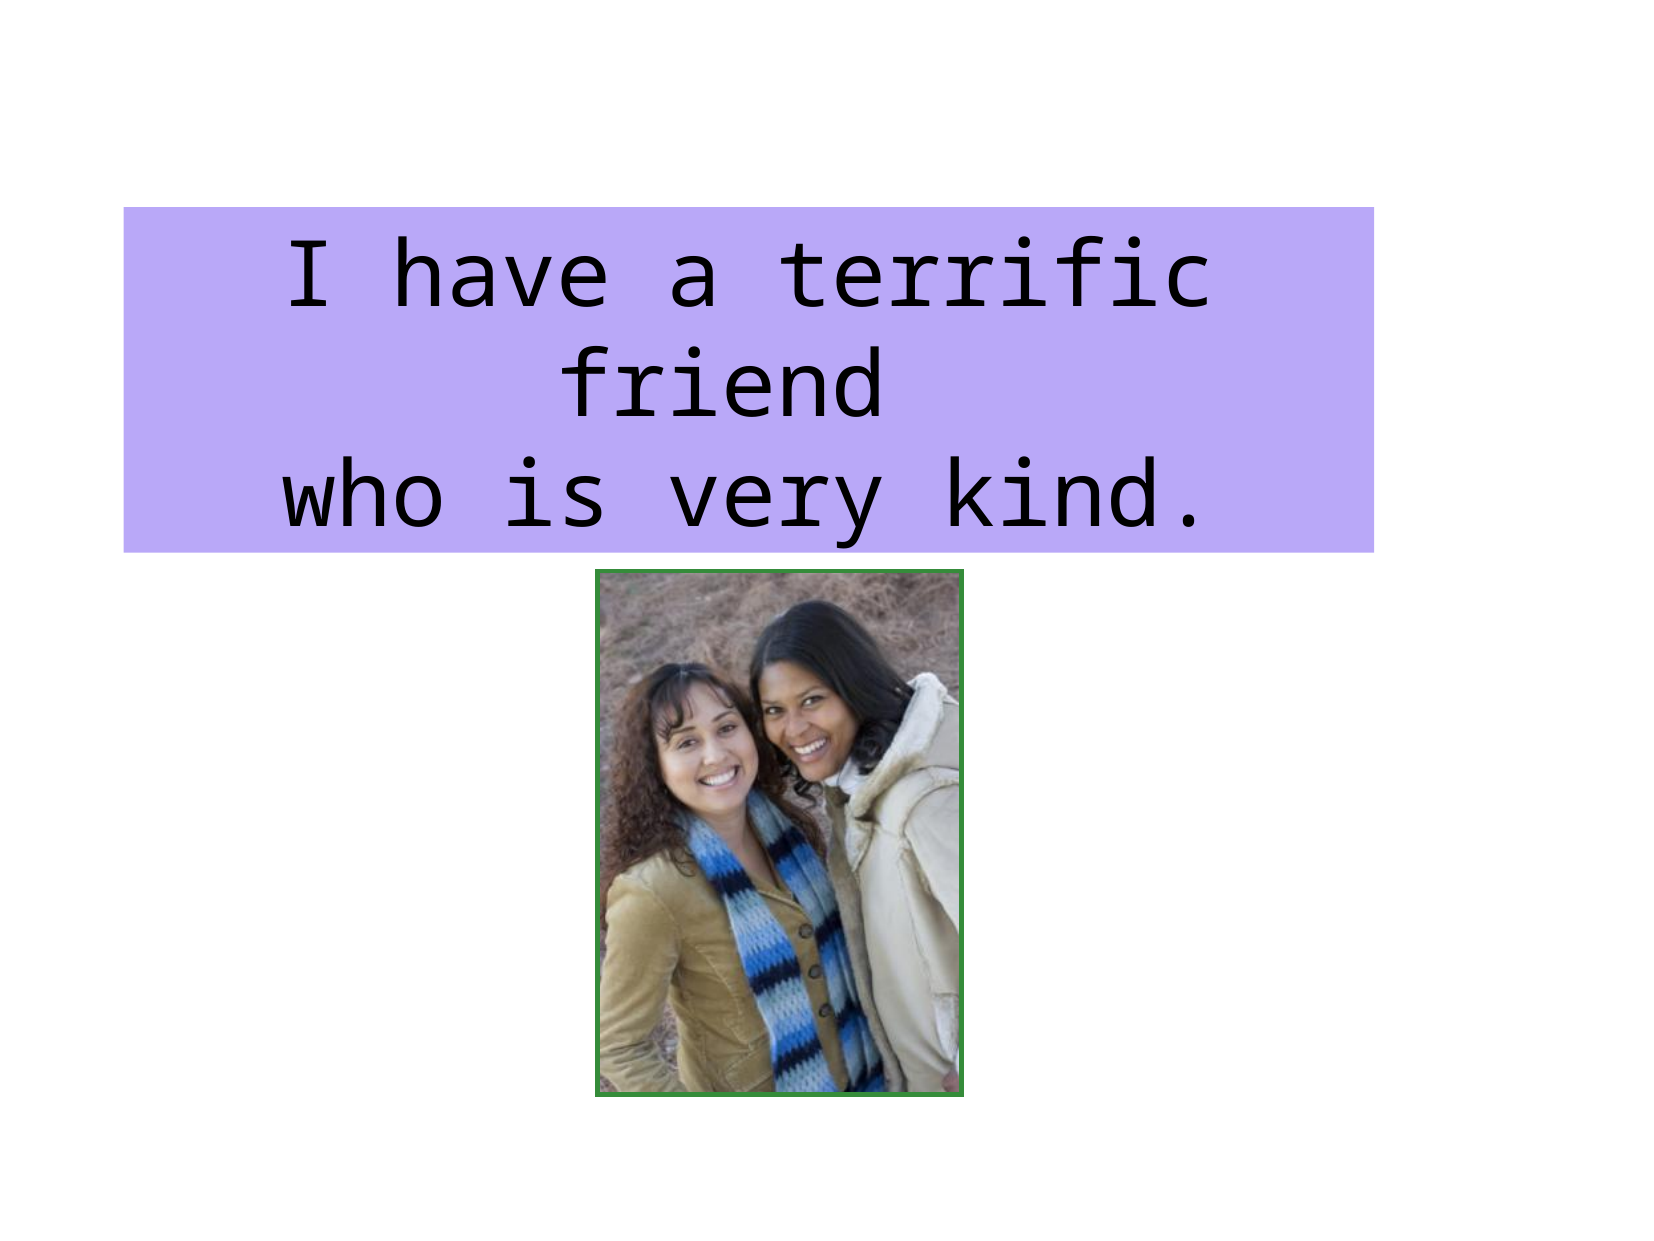

12-1 ADJECTIVE CLAUSES: INTRODUCTION
I have a terrific friend
who is very kind.